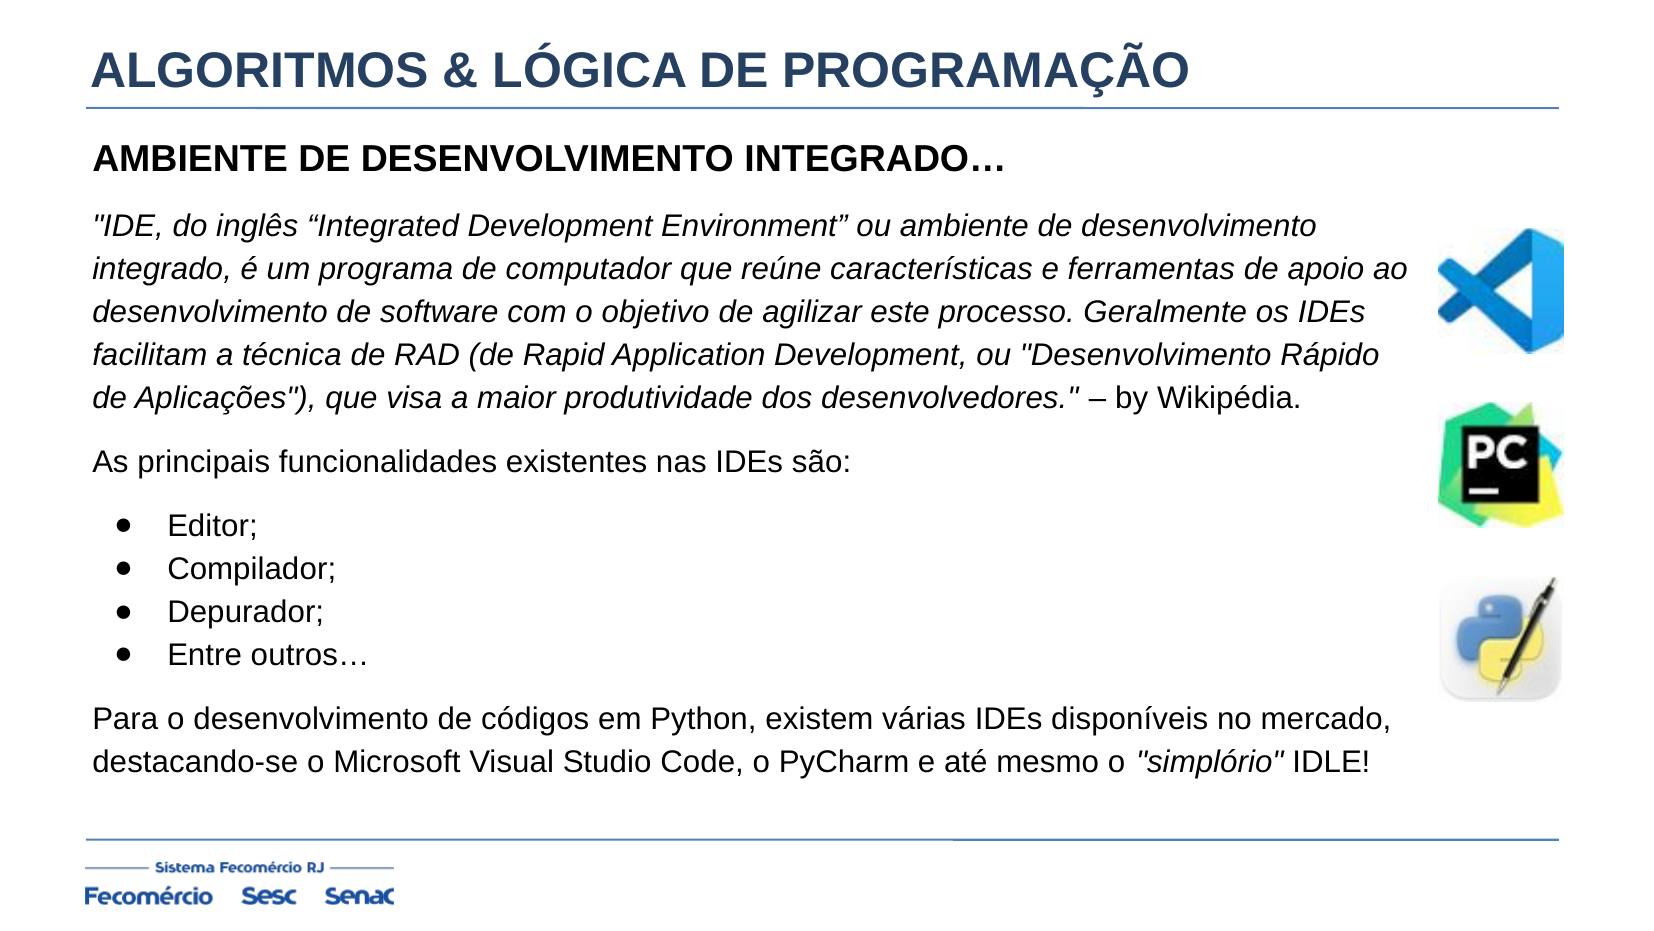

ALGORITMOS & LÓGICA DE PROGRAMAÇÃO
AMBIENTE DE DESENVOLVIMENTO INTEGRADO…
"IDE, do inglês “Integrated Development Environment” ou ambiente de desenvolvimento integrado, é um programa de computador que reúne características e ferramentas de apoio ao desenvolvimento de software com o objetivo de agilizar este processo. Geralmente os IDEs facilitam a técnica de RAD (de Rapid Application Development, ou "Desenvolvimento Rápido de Aplicações"), que visa a maior produtividade dos desenvolvedores." – by Wikipédia.
As principais funcionalidades existentes nas IDEs são:
Editor;
Compilador;
Depurador;
Entre outros…
Para o desenvolvimento de códigos em Python, existem várias IDEs disponíveis no mercado, destacando-se o Microsoft Visual Studio Code, o PyCharm e até mesmo o "simplório" IDLE!